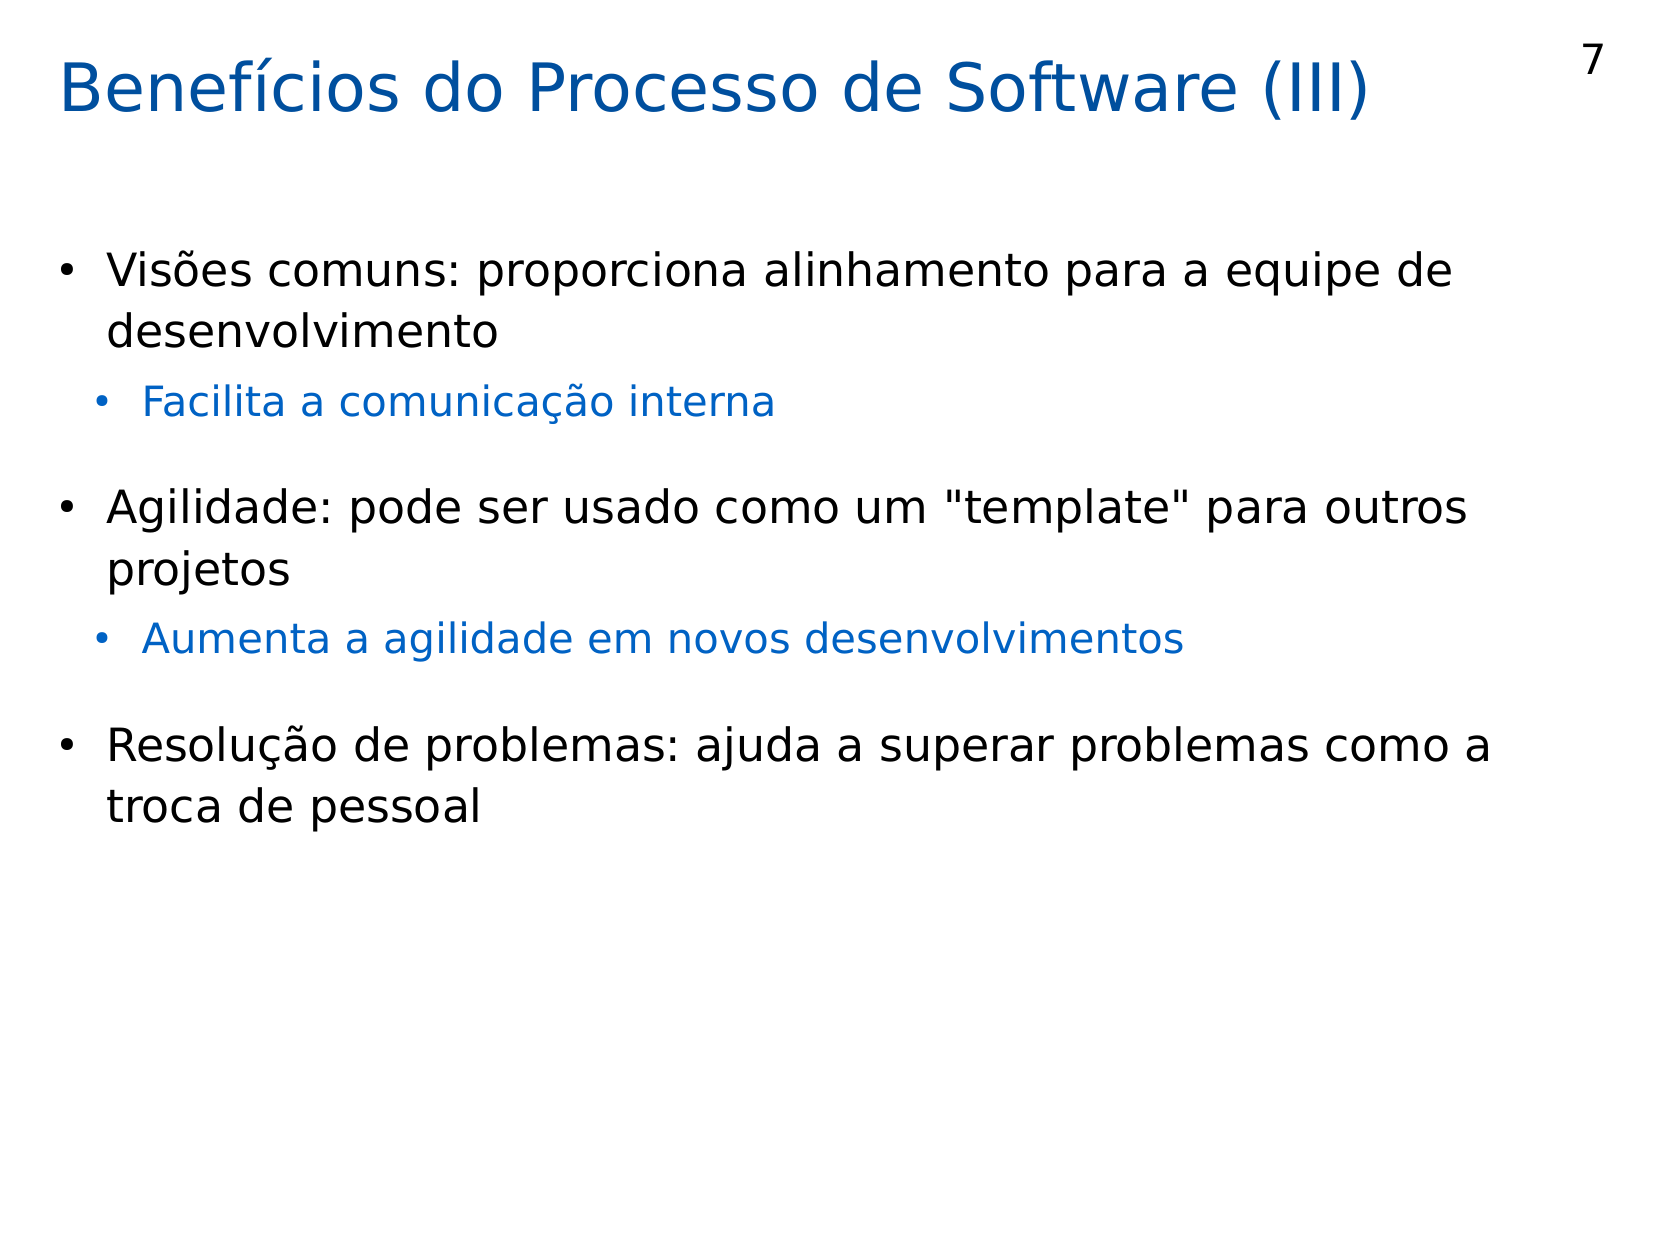

# Benefícios do Processo de Software (III)
7
Visões comuns: proporciona alinhamento para a equipe de desenvolvimento
Facilita a comunicação interna
Agilidade: pode ser usado como um "template" para outros projetos
Aumenta a agilidade em novos desenvolvimentos
Resolução de problemas: ajuda a superar problemas como a troca de pessoal